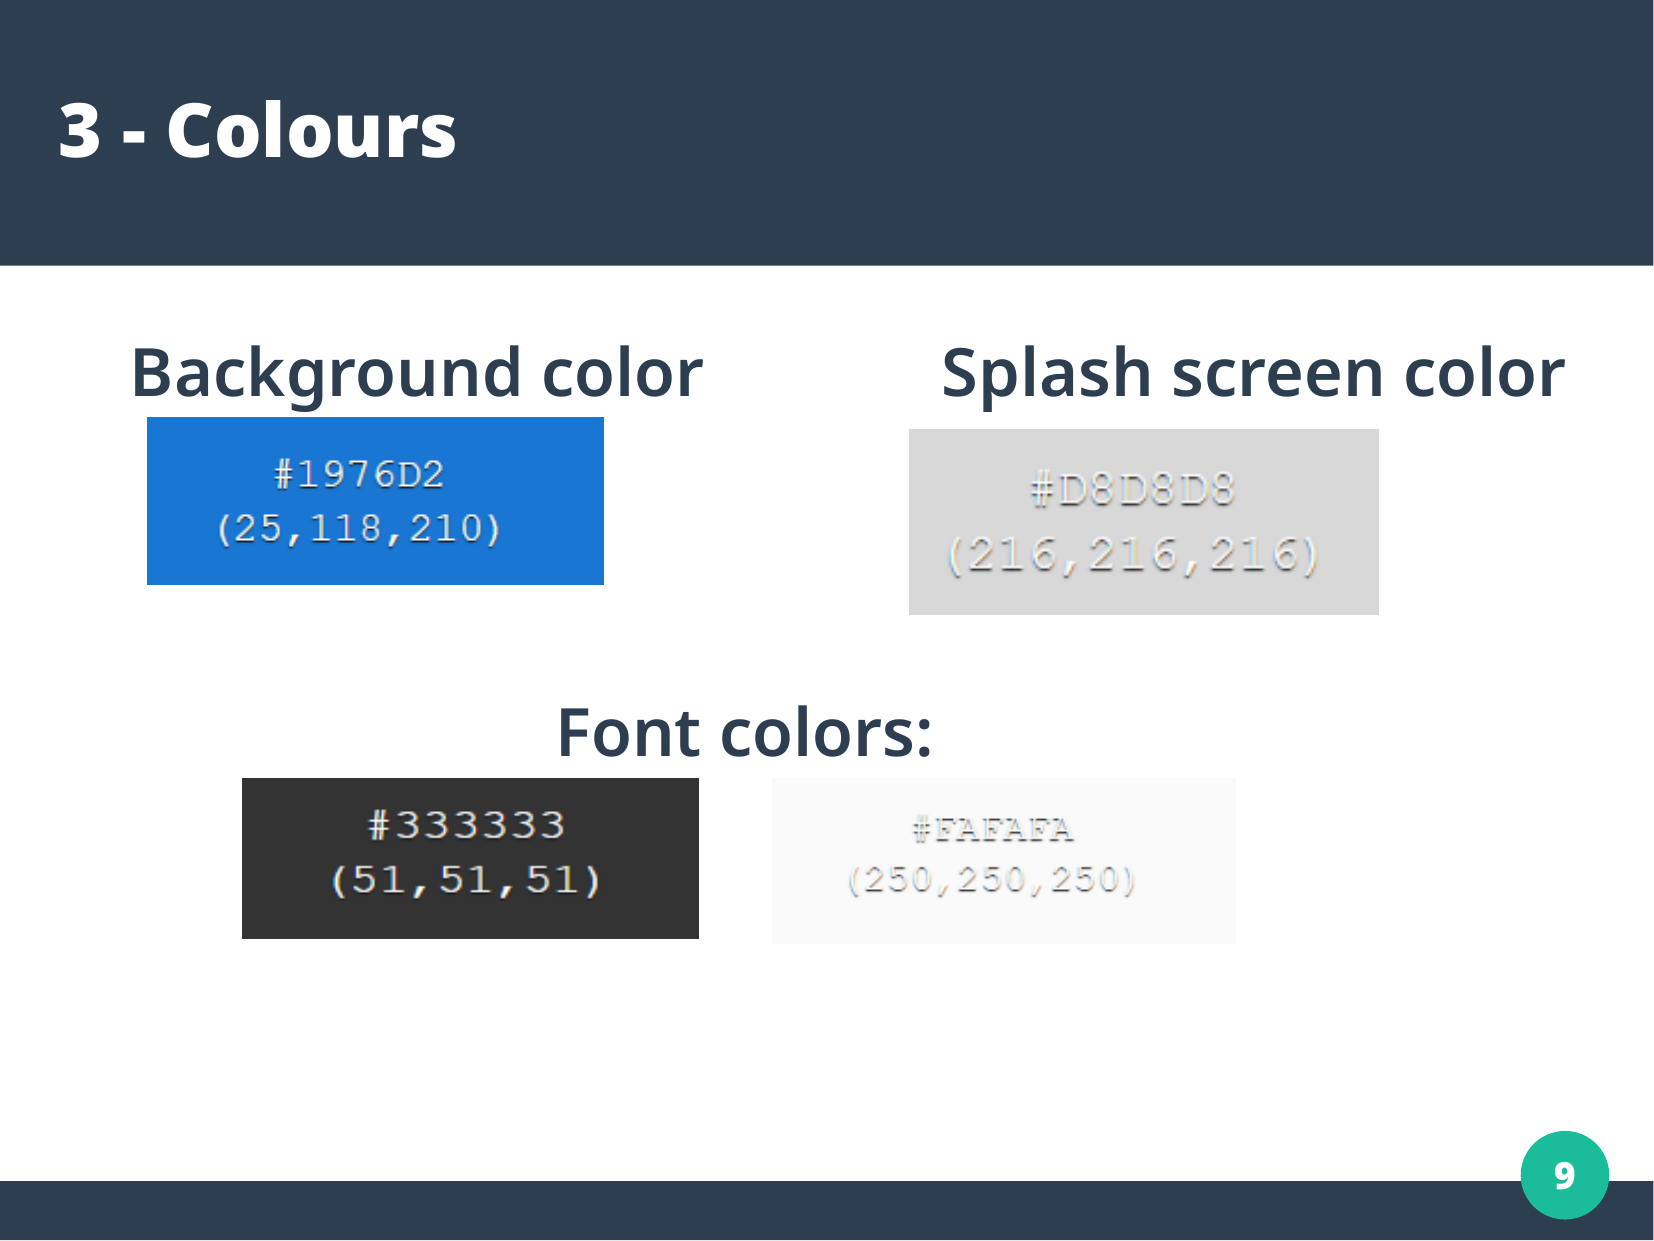

# 3 - Colours
Background color 			Splash screen color
Font colors:
9